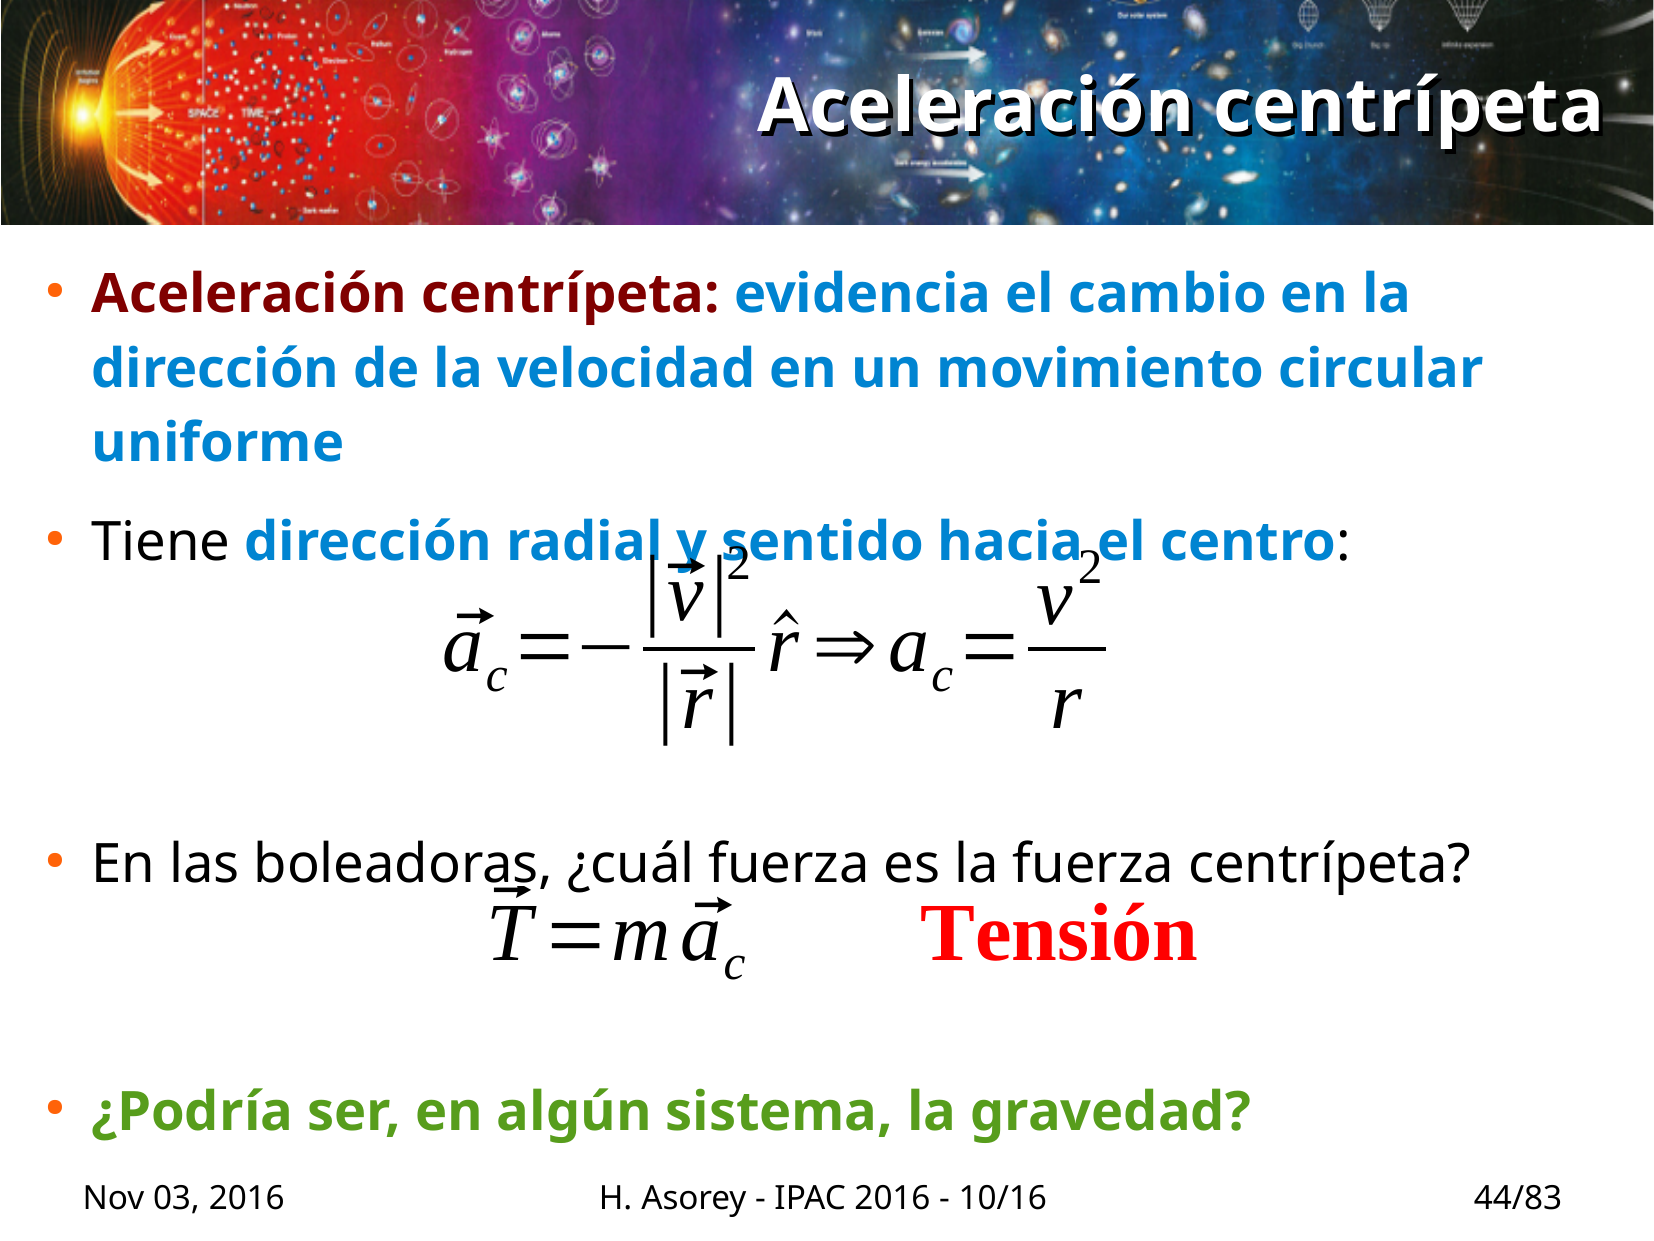

# Aceleración centrípeta
Aceleración centrípeta: evidencia el cambio en la dirección de la velocidad en un movimiento circular uniforme
Tiene dirección radial y sentido hacia el centro:
En las boleadoras, ¿cuál fuerza es la fuerza centrípeta?
¿Podría ser, en algún sistema, la gravedad?
Nov 03, 2016
H. Asorey - IPAC 2016 - 10/16
44